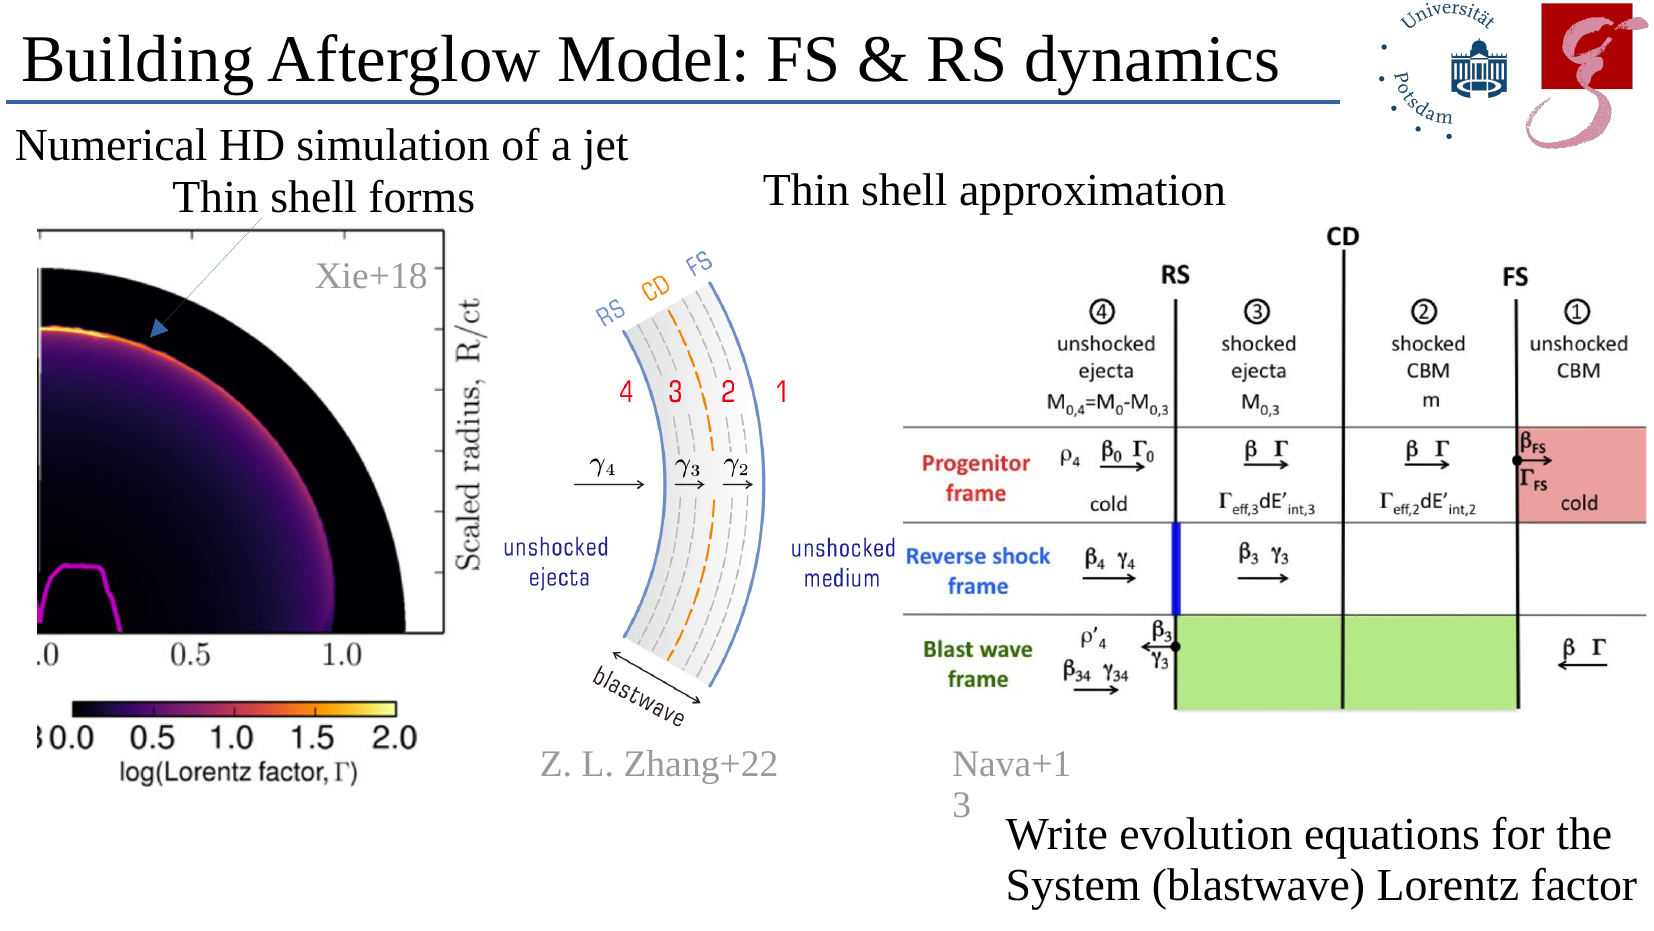

# Building Afterglow Model: FS & RS dynamics
Numerical HD simulation of a jet
Thin shell approximation
Thin shell forms
Xie+18
Z. L. Zhang+22
Nava+13
Write evolution equations for the
System (blastwave) Lorentz factor